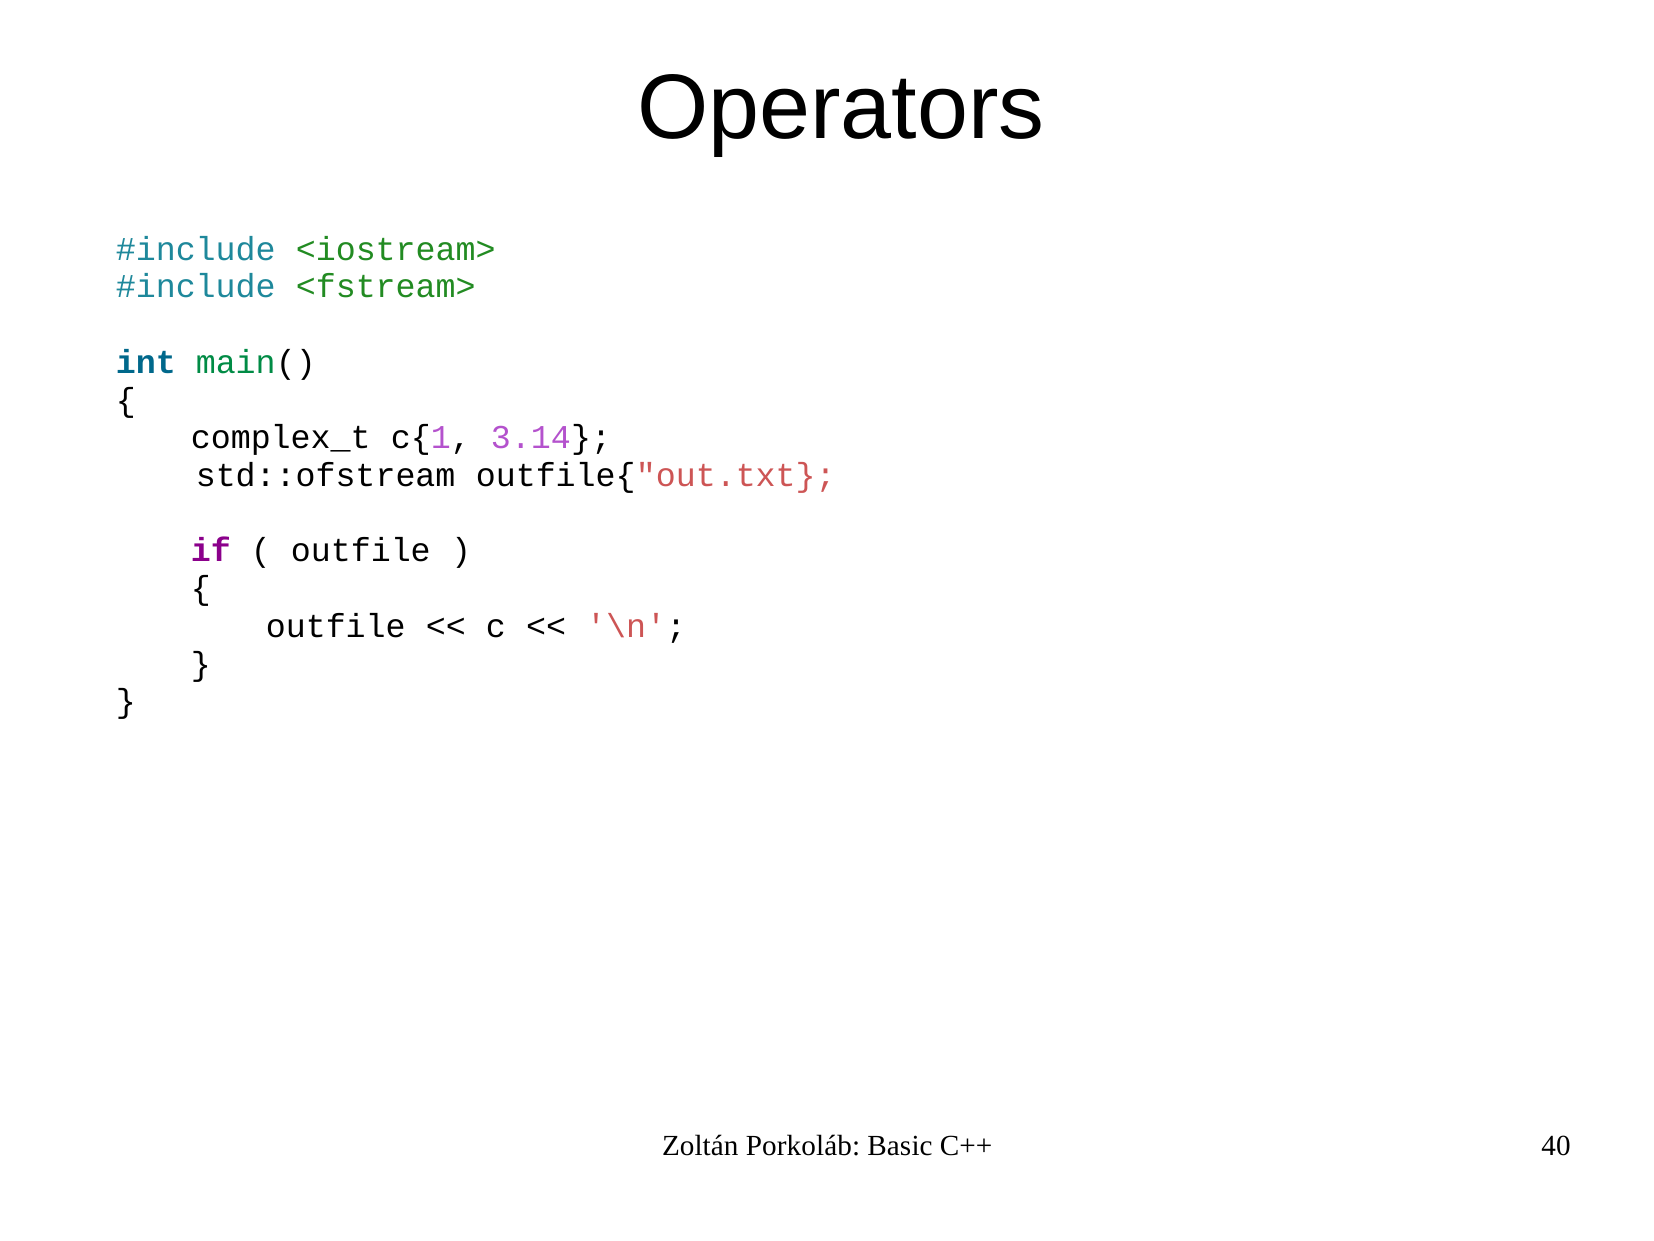

# Operators
#include <iostream>
#include <fstream>
int main()
{
	complex_t c{1, 3.14};
 std::ofstream outfile{"out.txt};
	if ( outfile )
	{
		outfile << c << '\n';
	}
}
Zoltán Porkoláb: Basic C++
40